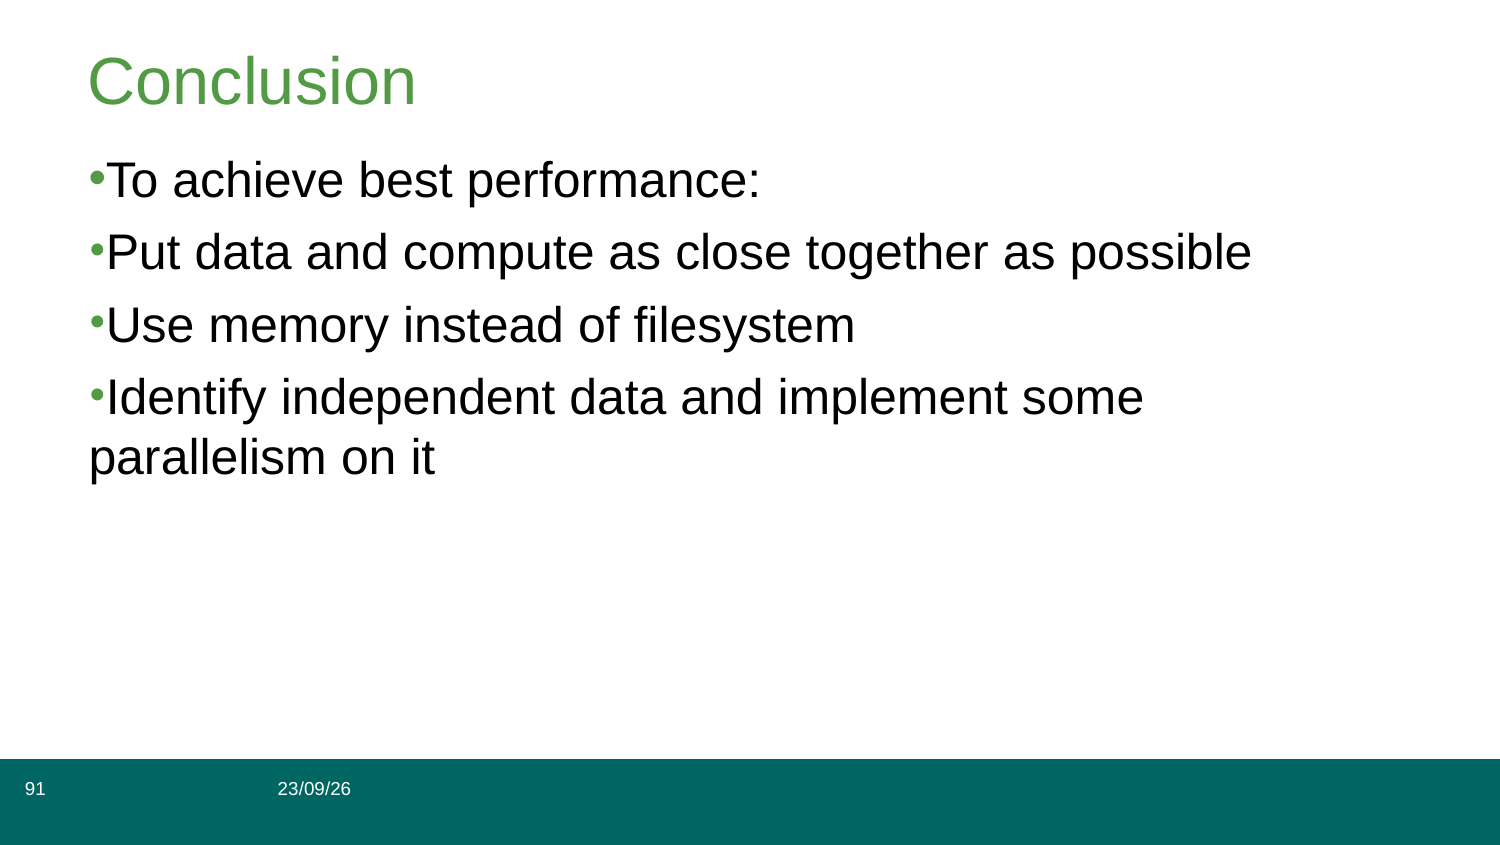

# Conclusion
To achieve best performance:
Put data and compute as close together as possible
Use memory instead of filesystem
Identify independent data and implement some parallelism on it